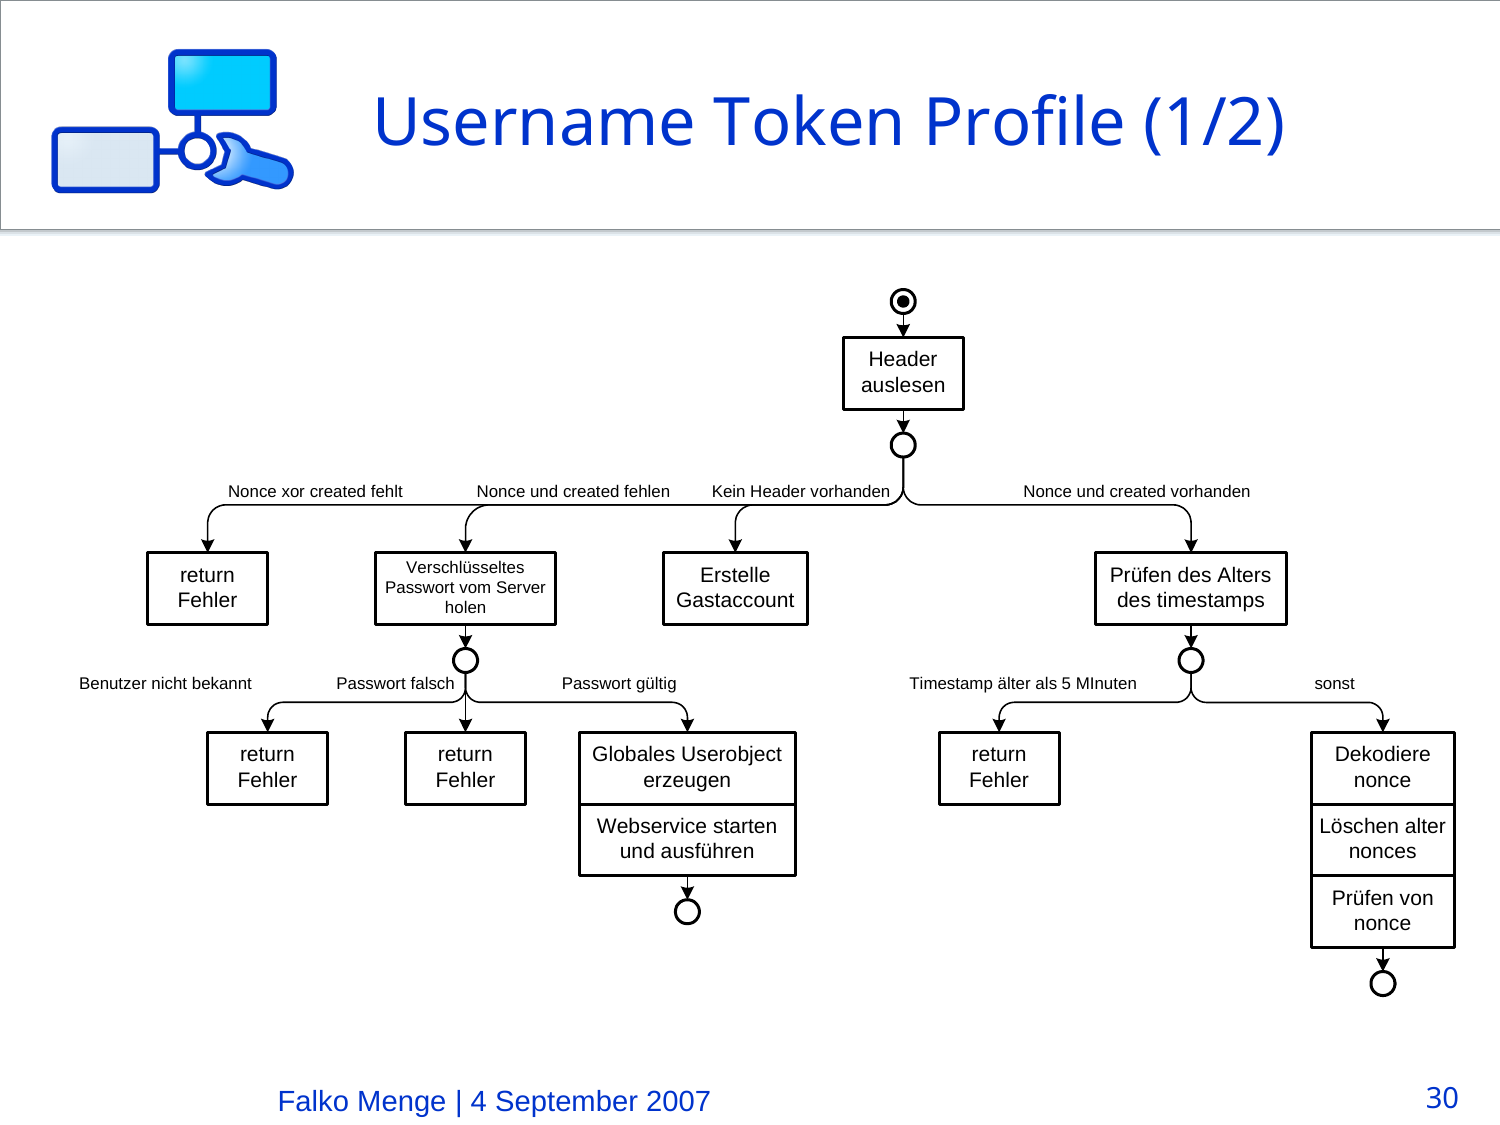

# Username Token Profile (1/2)
Falko Menge
30